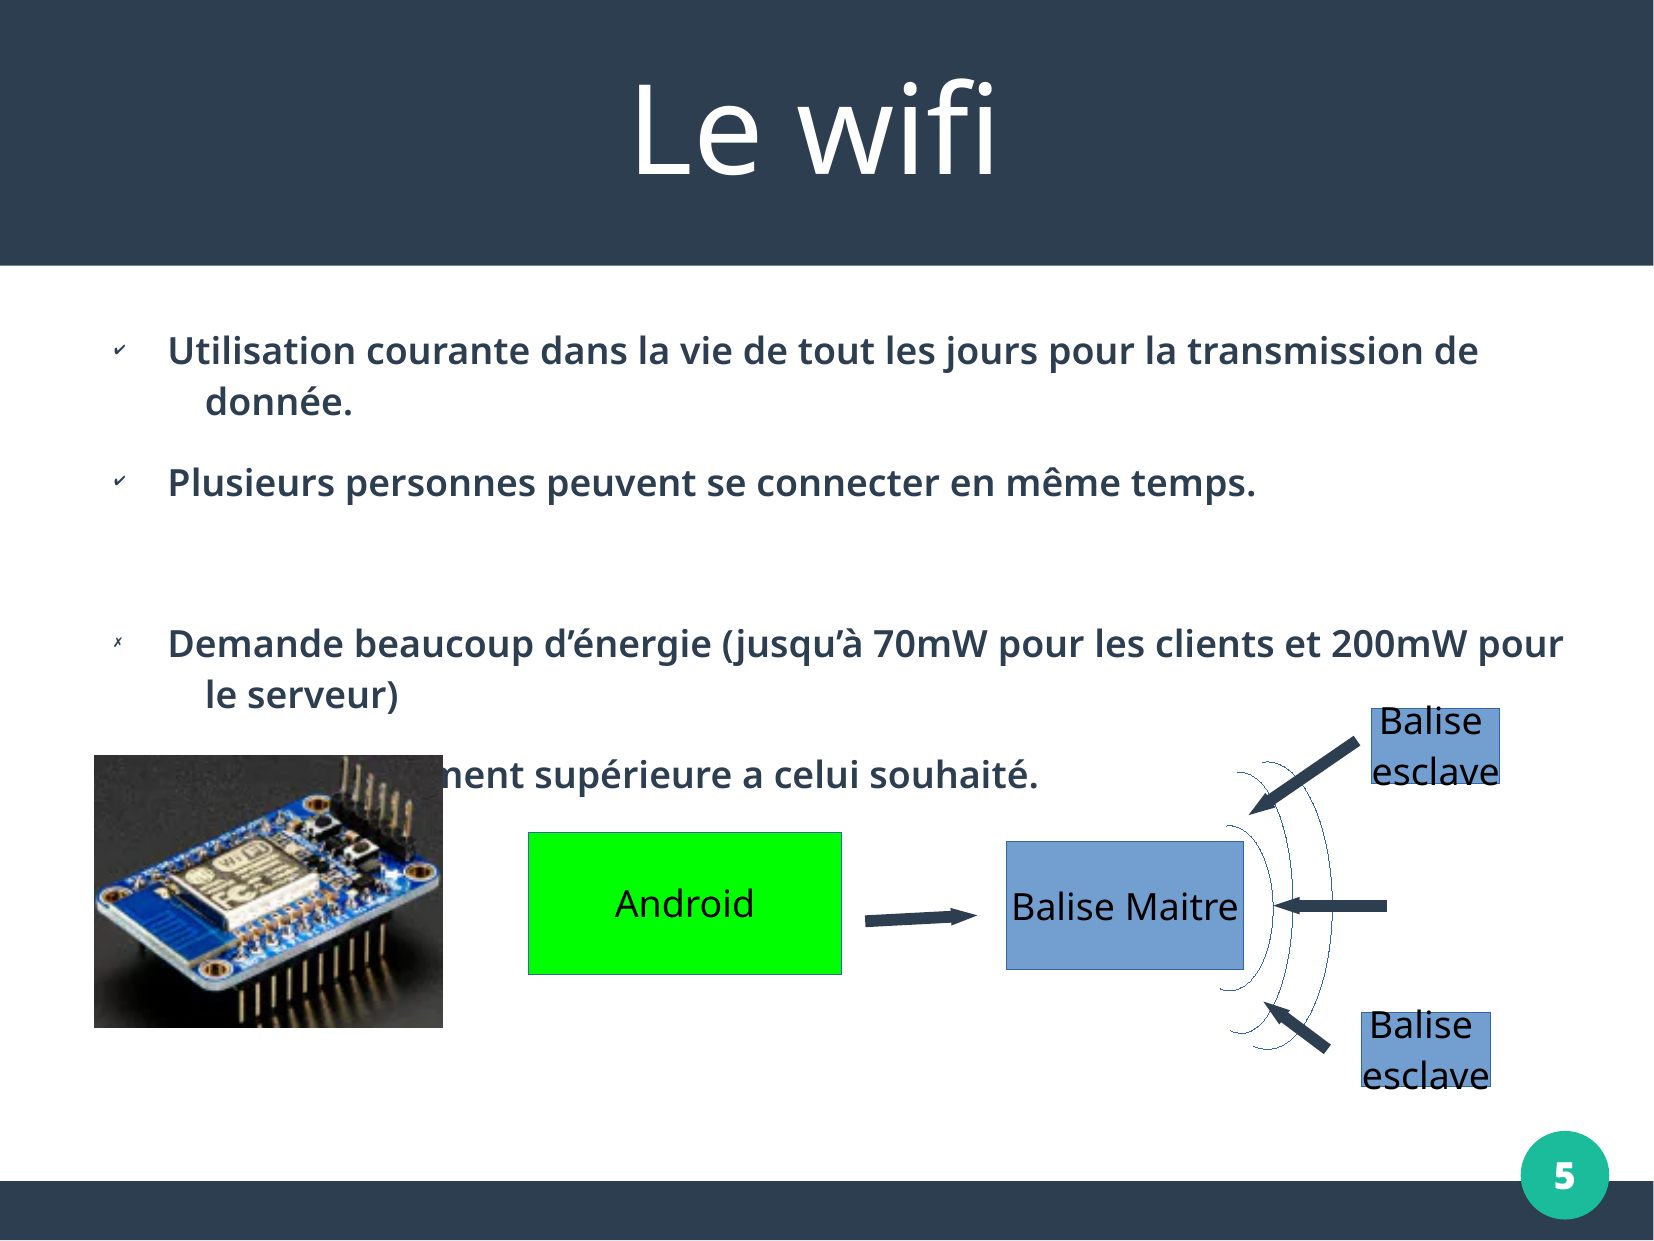

Le wifi
# Utilisation courante dans la vie de tout les jours pour la transmission de donnée.
Plusieurs personnes peuvent se connecter en même temps.
Demande beaucoup d’énergie (jusqu’à 70mW pour les clients et 200mW pour le serveur)
Un débit largement supérieure a celui souhaité.
Balise
esclave
Android
Balise Maitre
Balise
esclave
5